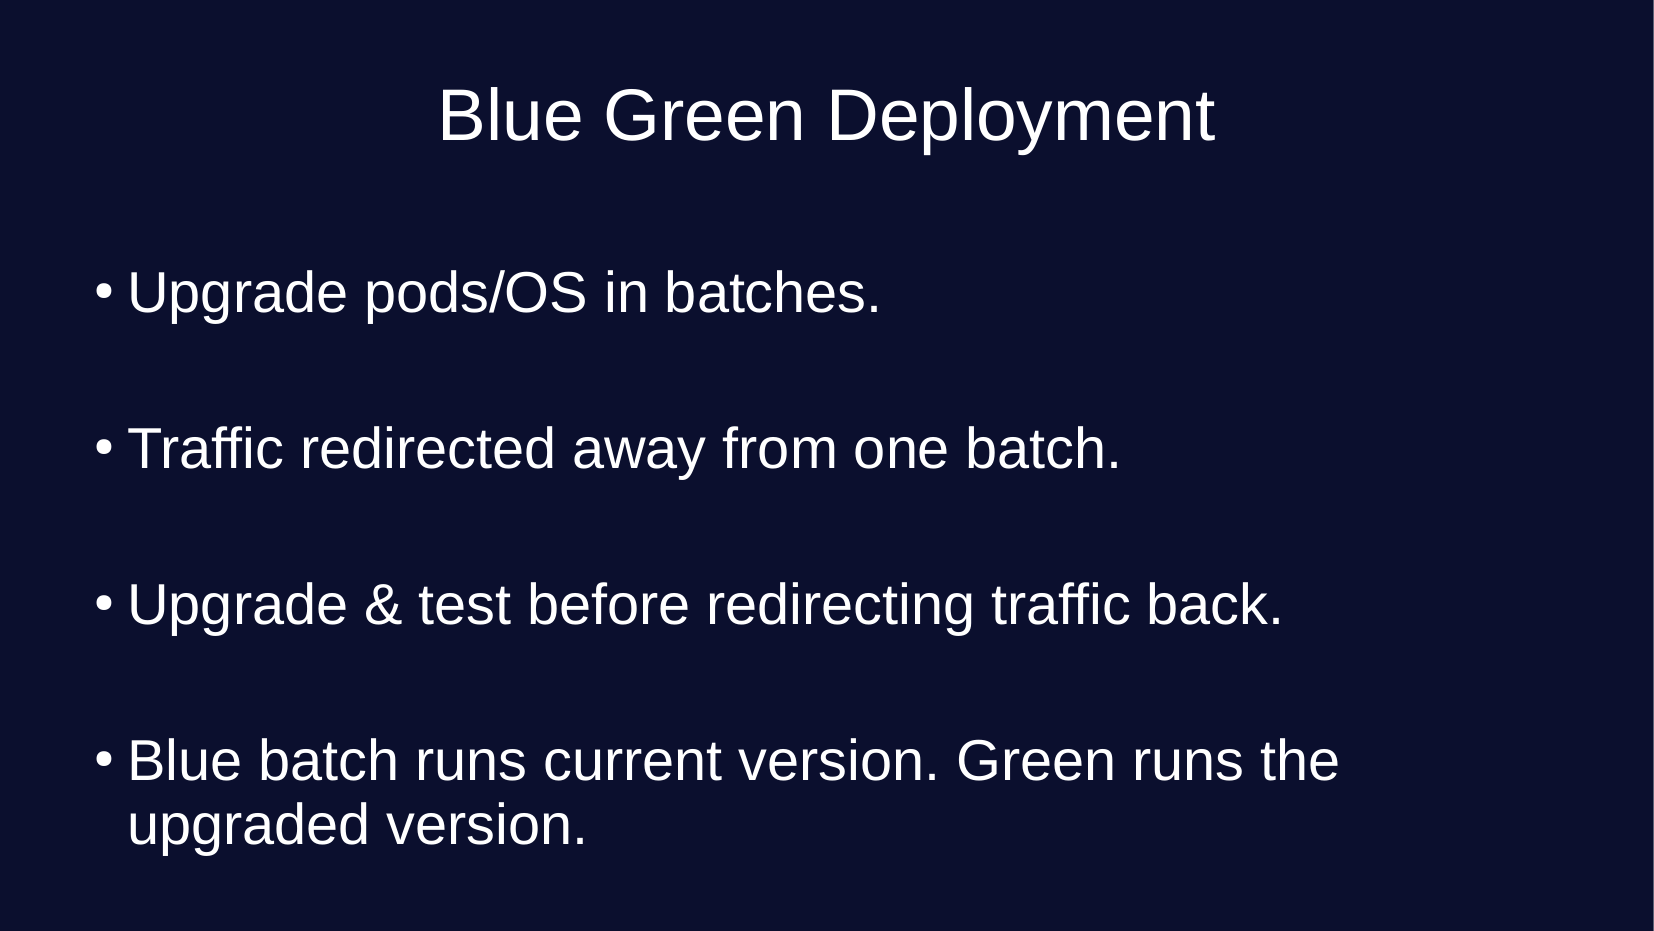

# Blue Green Deployment
Upgrade pods/OS in batches.
Traffic redirected away from one batch.
Upgrade & test before redirecting traffic back.
Blue batch runs current version. Green runs the upgraded version.